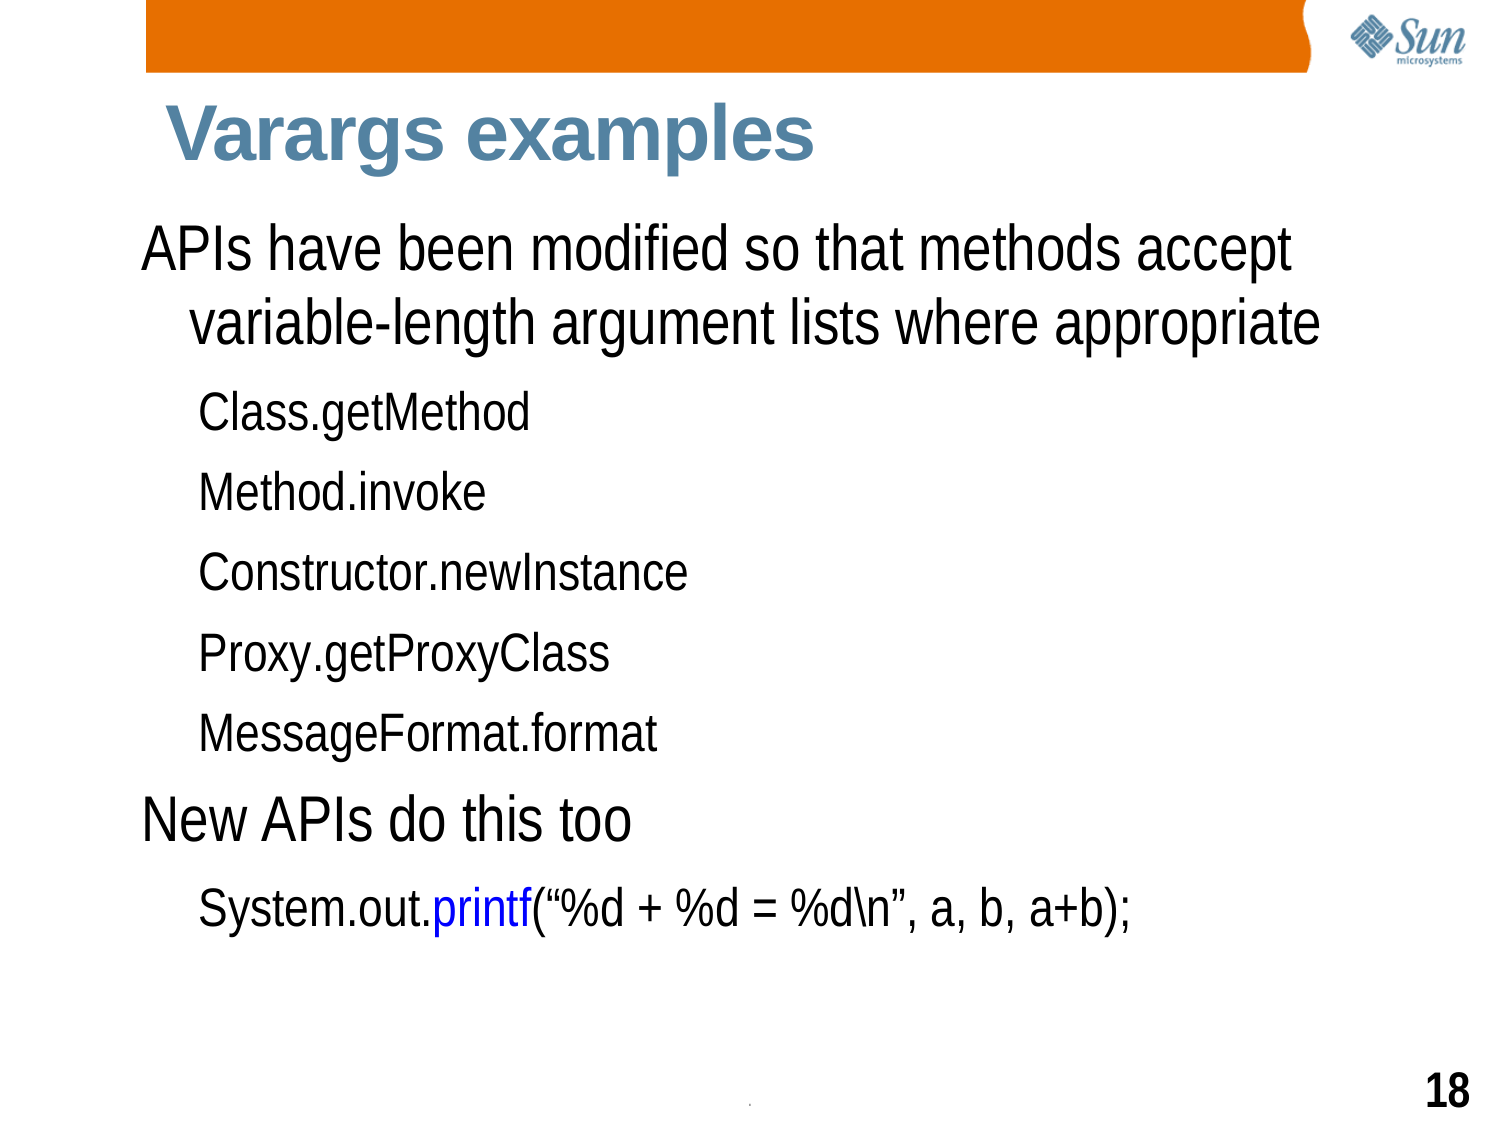

# Varargs examples
APIs have been modified so that methods accept variable-length argument lists where appropriate
Class.getMethod
Method.invoke
Constructor.newInstance
Proxy.getProxyClass
MessageFormat.format
New APIs do this too
System.out.printf(“%d + %d = %d\n”, a, b, a+b);